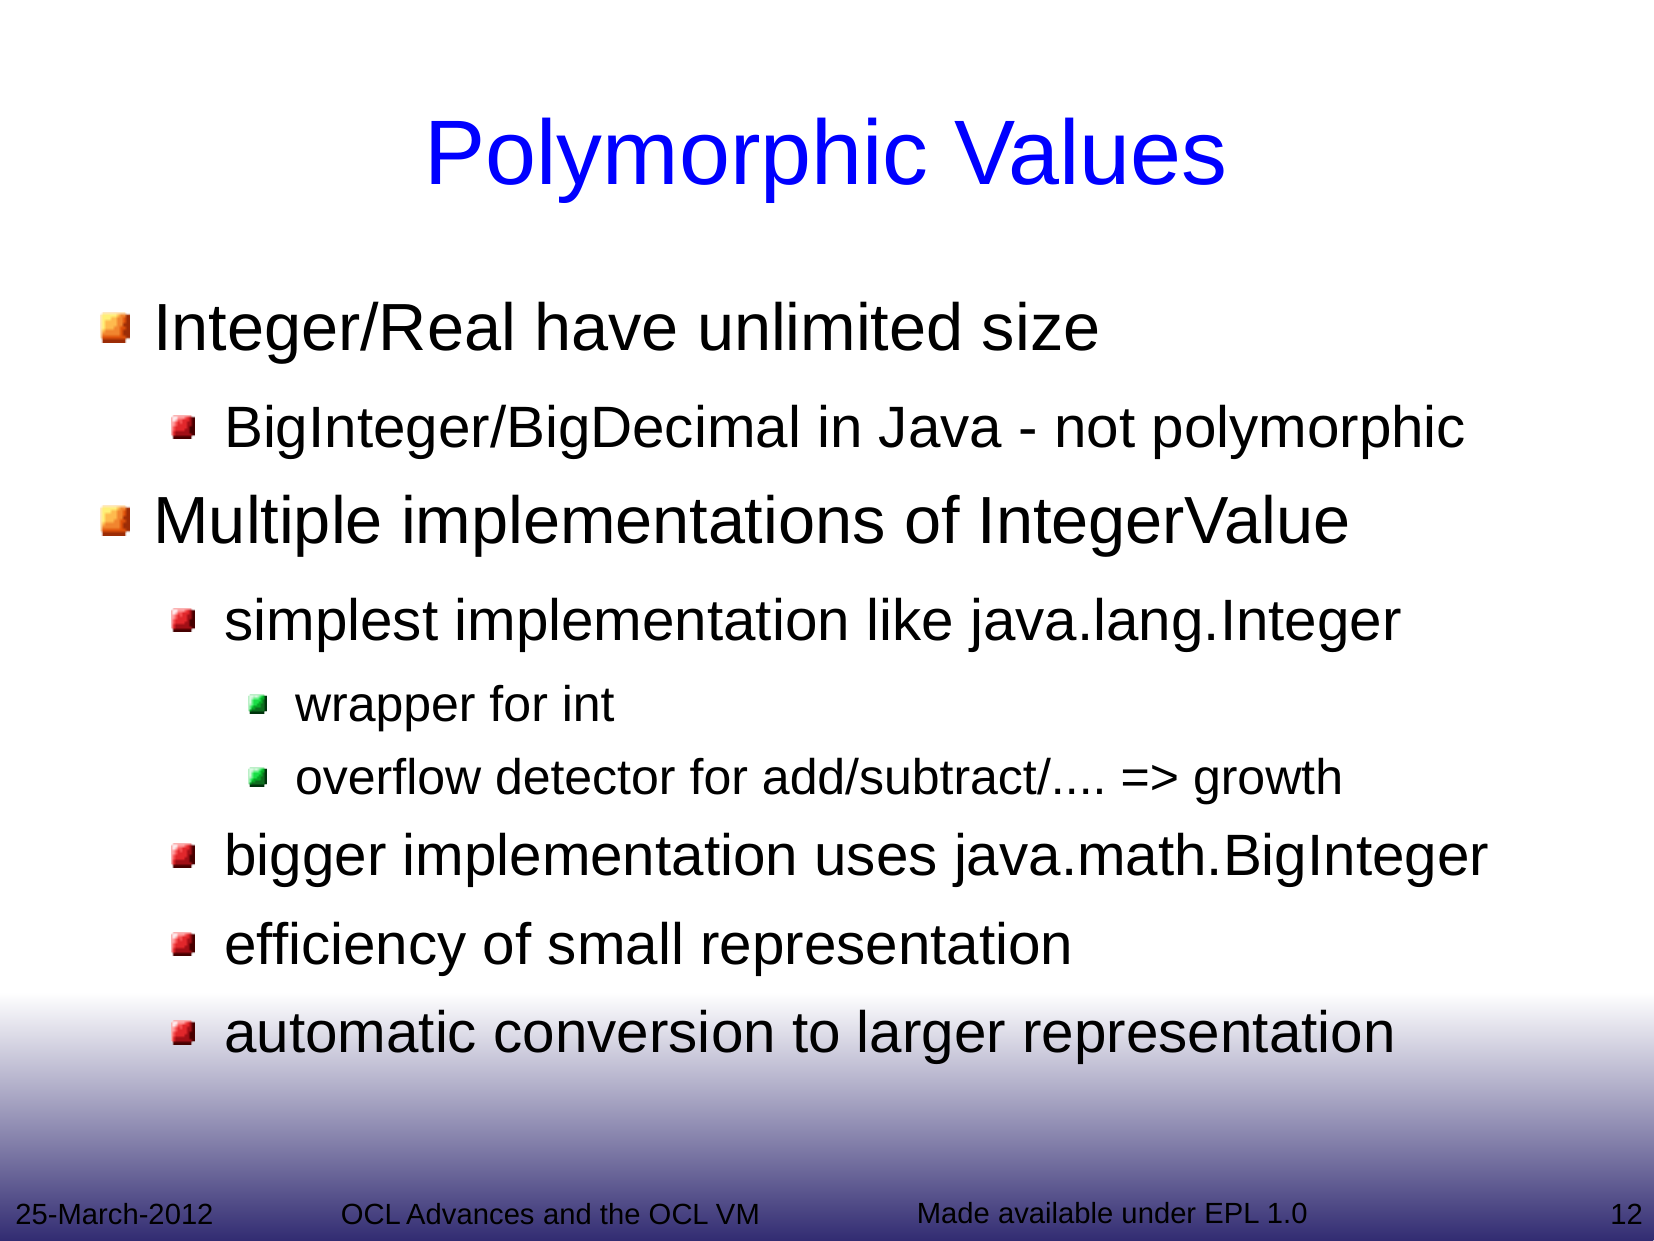

# Polymorphic Values
Integer/Real have unlimited size
BigInteger/BigDecimal in Java - not polymorphic
Multiple implementations of IntegerValue
simplest implementation like java.lang.Integer
wrapper for int
overflow detector for add/subtract/.... => growth
bigger implementation uses java.math.BigInteger
efficiency of small representation
automatic conversion to larger representation
25-March-2012
OCL Advances and the OCL VM
12